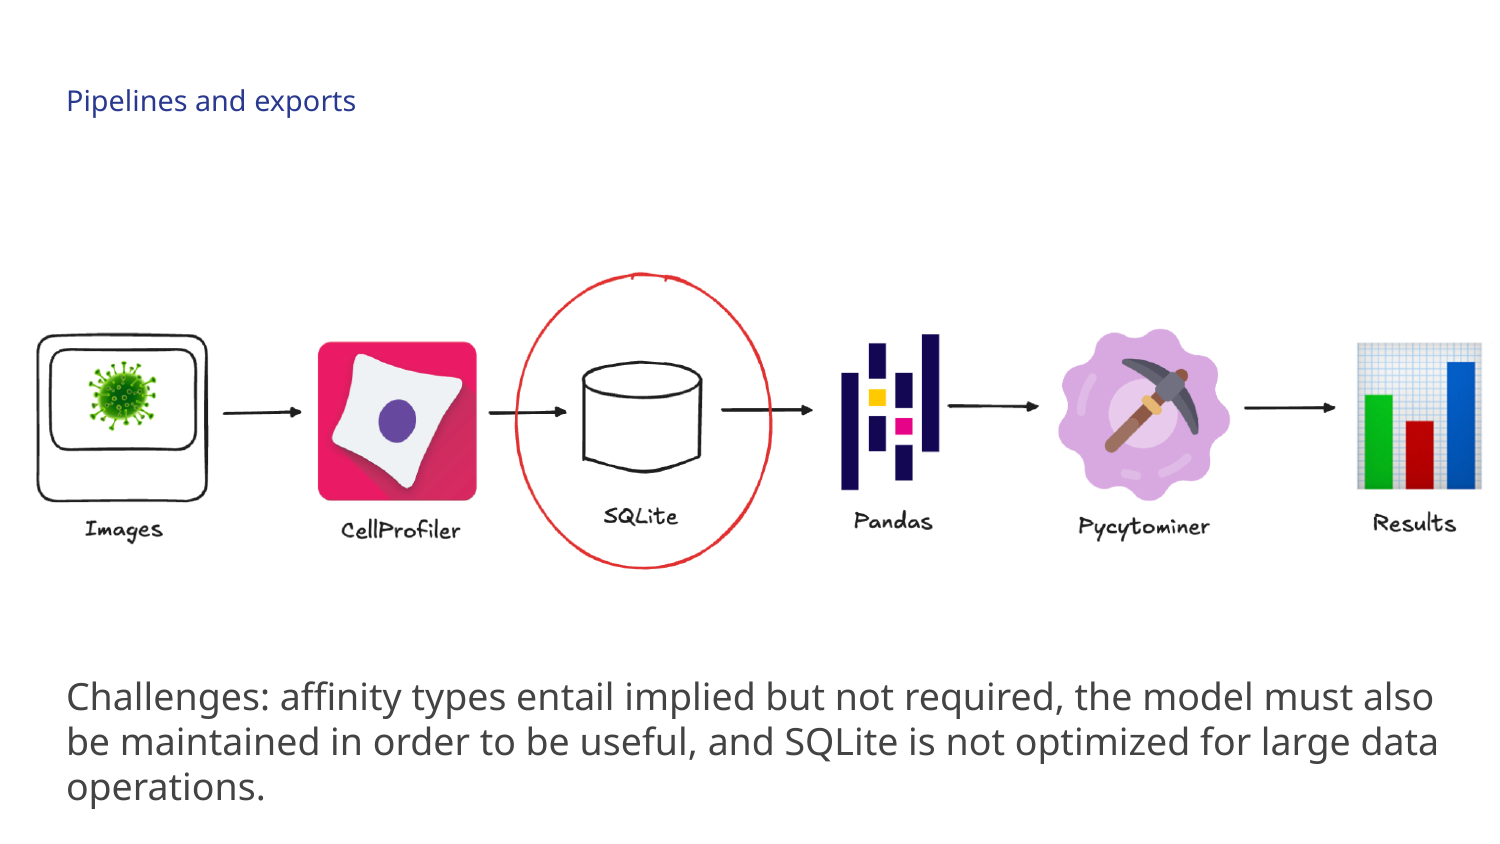

# Pipelines and exports
Challenges: affinity types entail implied but not required, the model must also be maintained in order to be useful, and SQLite is not optimized for large data operations.